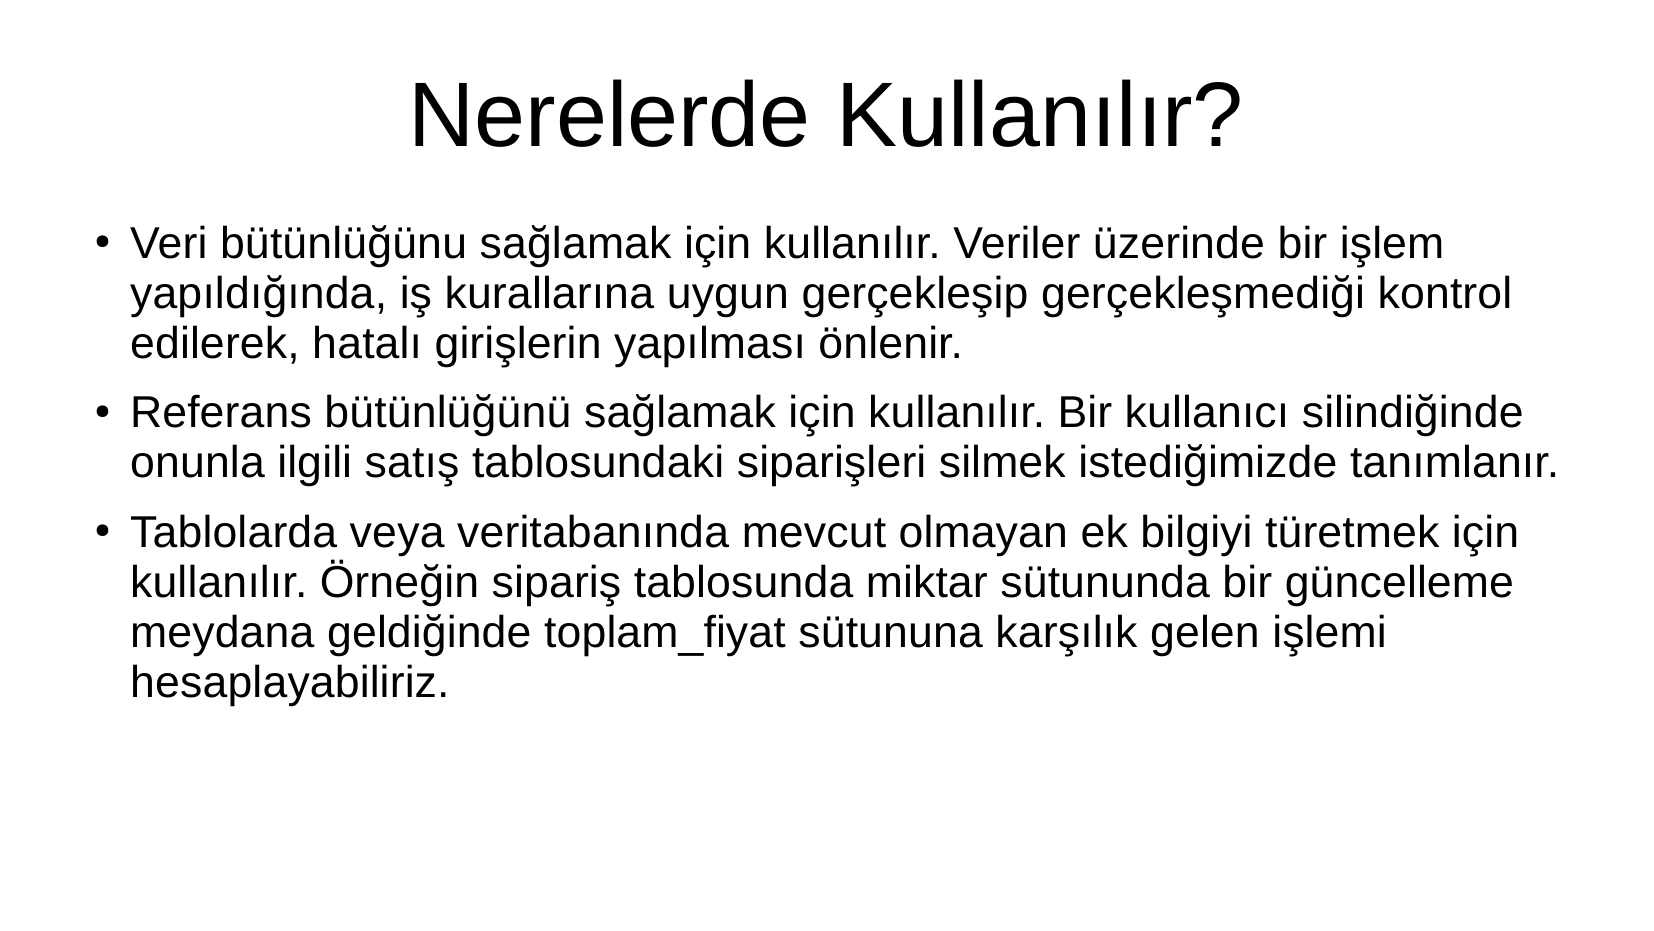

# Nerelerde Kullanılır?
Veri bütünlüğünu sağlamak için kullanılır. Veriler üzerinde bir işlem yapıldığında, iş kurallarına uygun gerçekleşip gerçekleşmediği kontrol edilerek, hatalı girişlerin yapılması önlenir.
Referans bütünlüğünü sağlamak için kullanılır. Bir kullanıcı silindiğinde onunla ilgili satış tablosundaki siparişleri silmek istediğimizde tanımlanır.
Tablolarda veya veritabanında mevcut olmayan ek bilgiyi türetmek için kullanılır. Örneğin sipariş tablosunda miktar sütununda bir güncelleme meydana geldiğinde toplam_fiyat sütununa karşılık gelen işlemi hesaplayabiliriz.